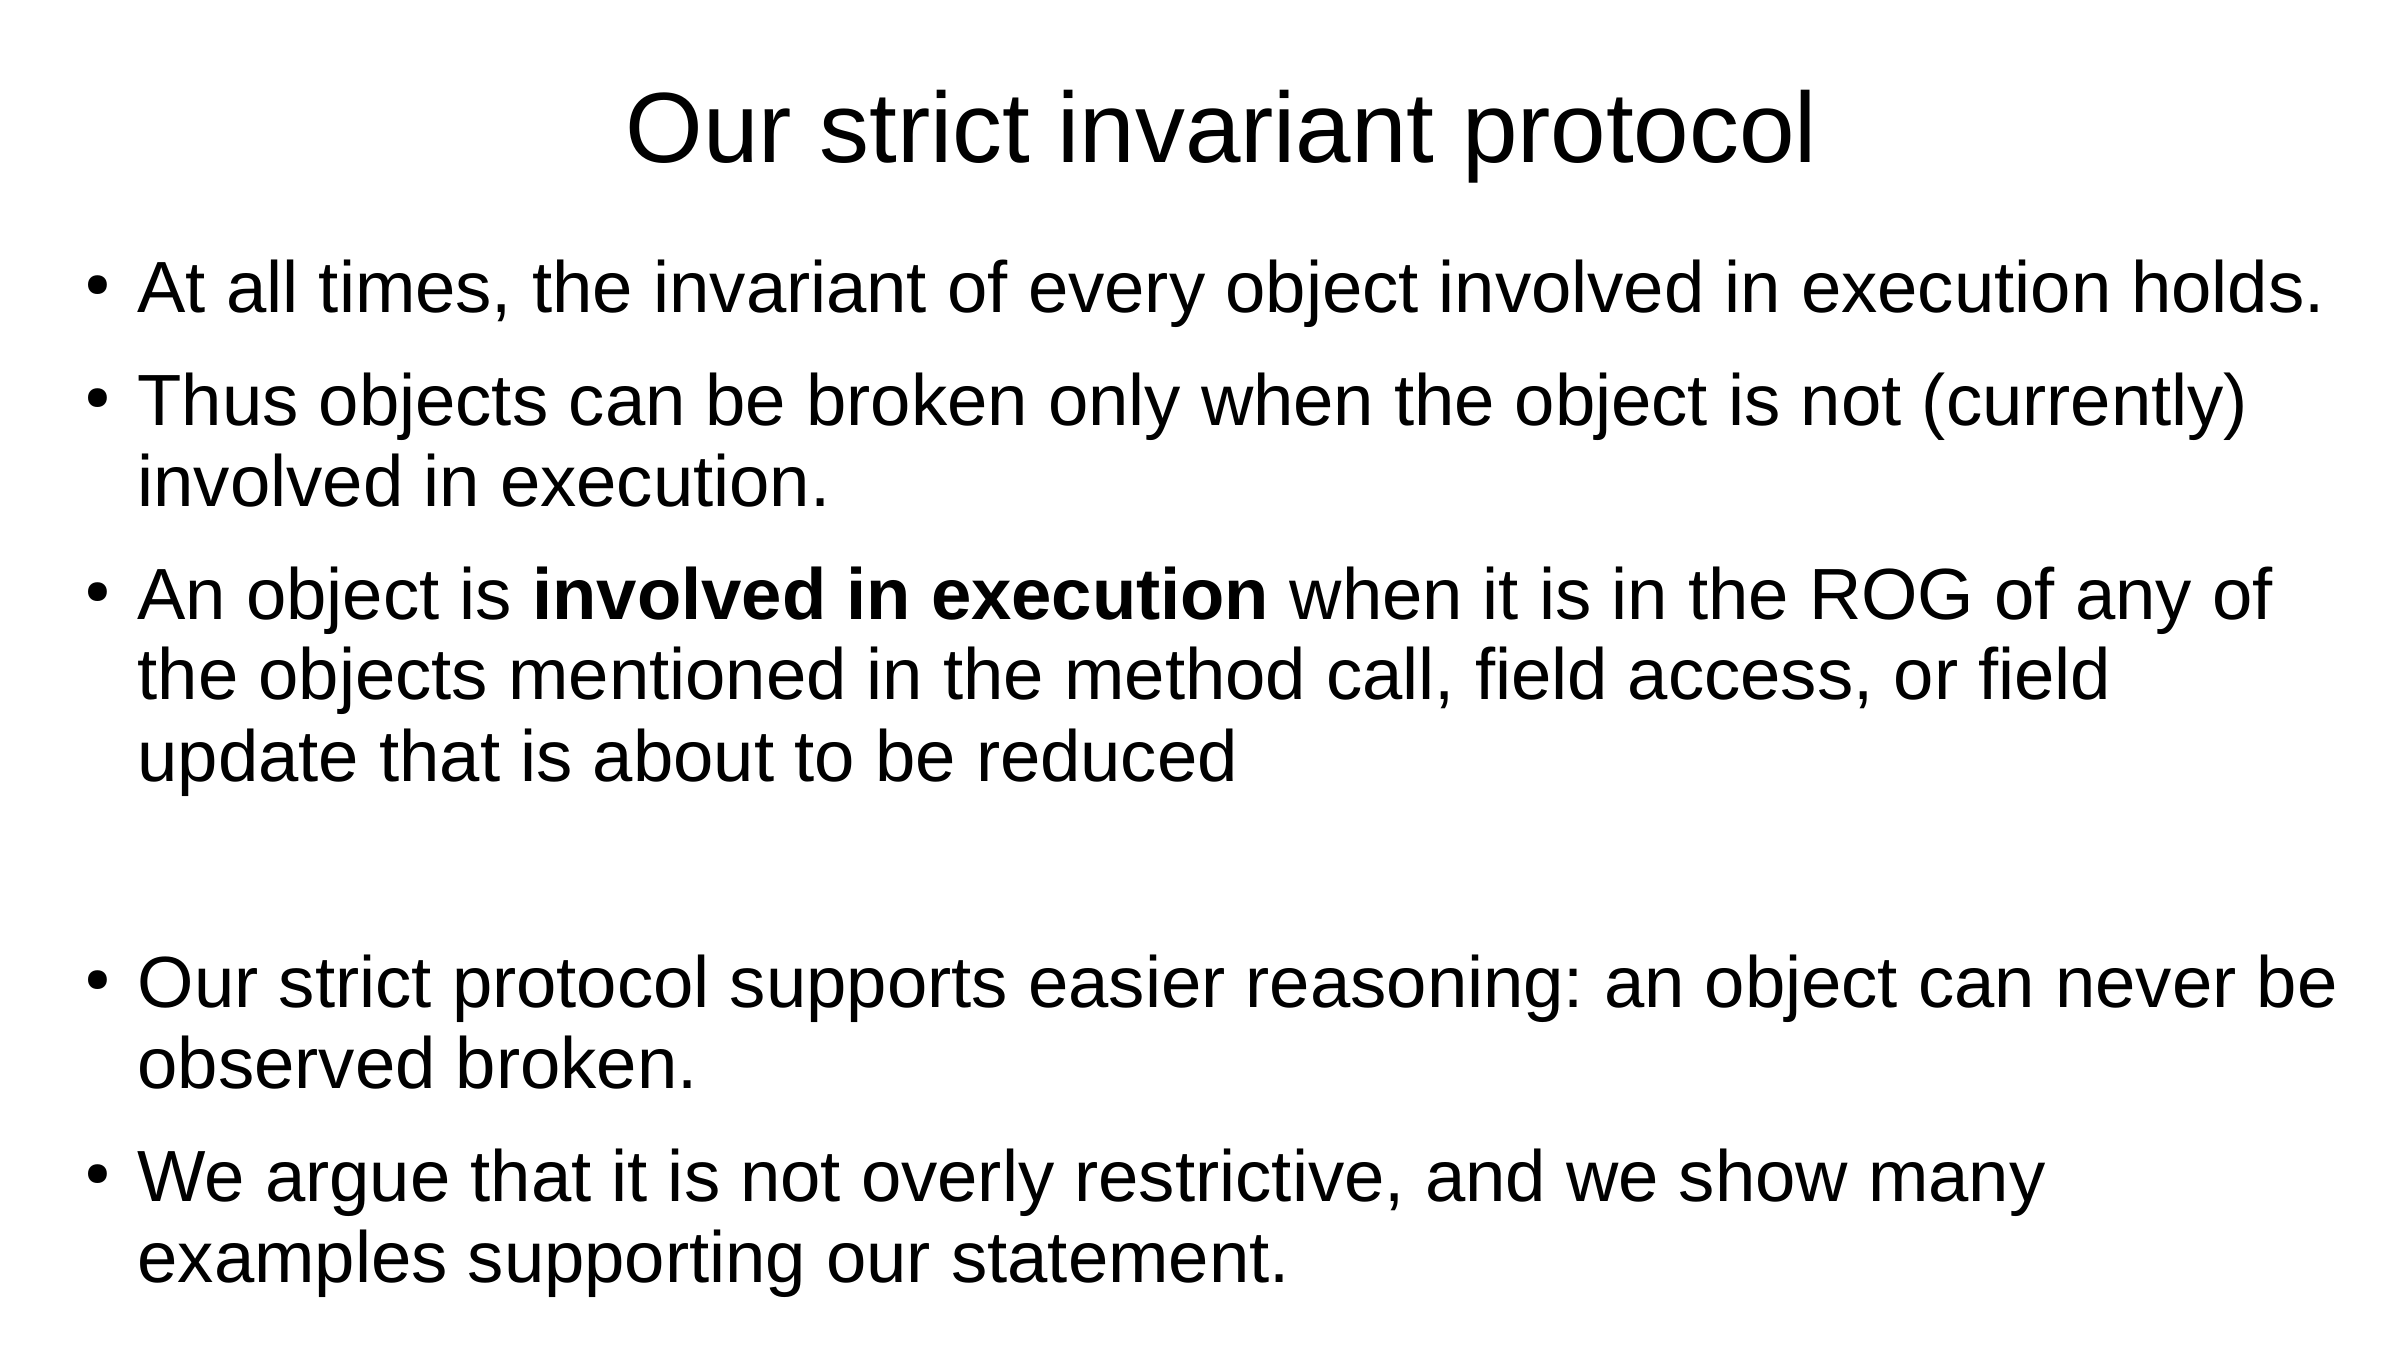

# Our strict invariant protocol
At all times, the invariant of every object involved in execution holds.
Thus objects can be broken only when the object is not (currently) involved in execution.
An object is involved in execution when it is in the ROG of any of the objects mentioned in the method call, field access, or field update that is about to be reduced
Our strict protocol supports easier reasoning: an object can never be observed broken.
We argue that it is not overly restrictive, and we show many examples supporting our statement.